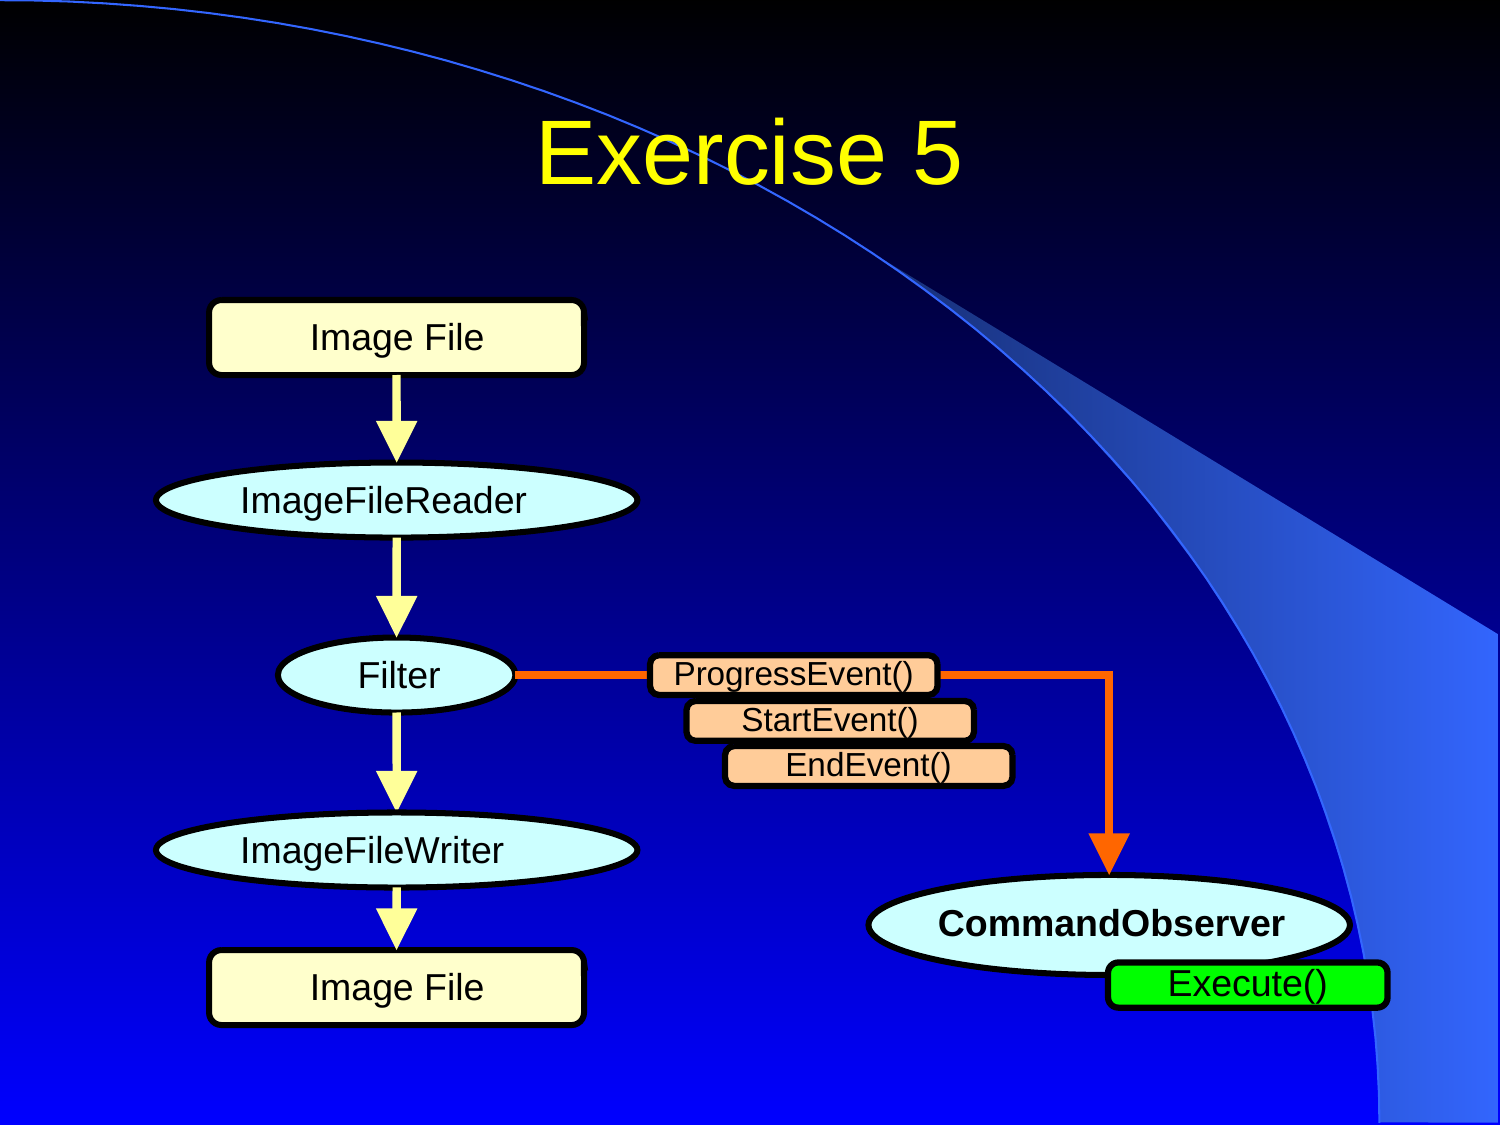

# Exercise 5
 Image File
ImageFileReader
 Filter
ProgressEvent()
StartEvent()
EndEvent()
ImageFileWriter
CommandObserver
 Image File
Execute()